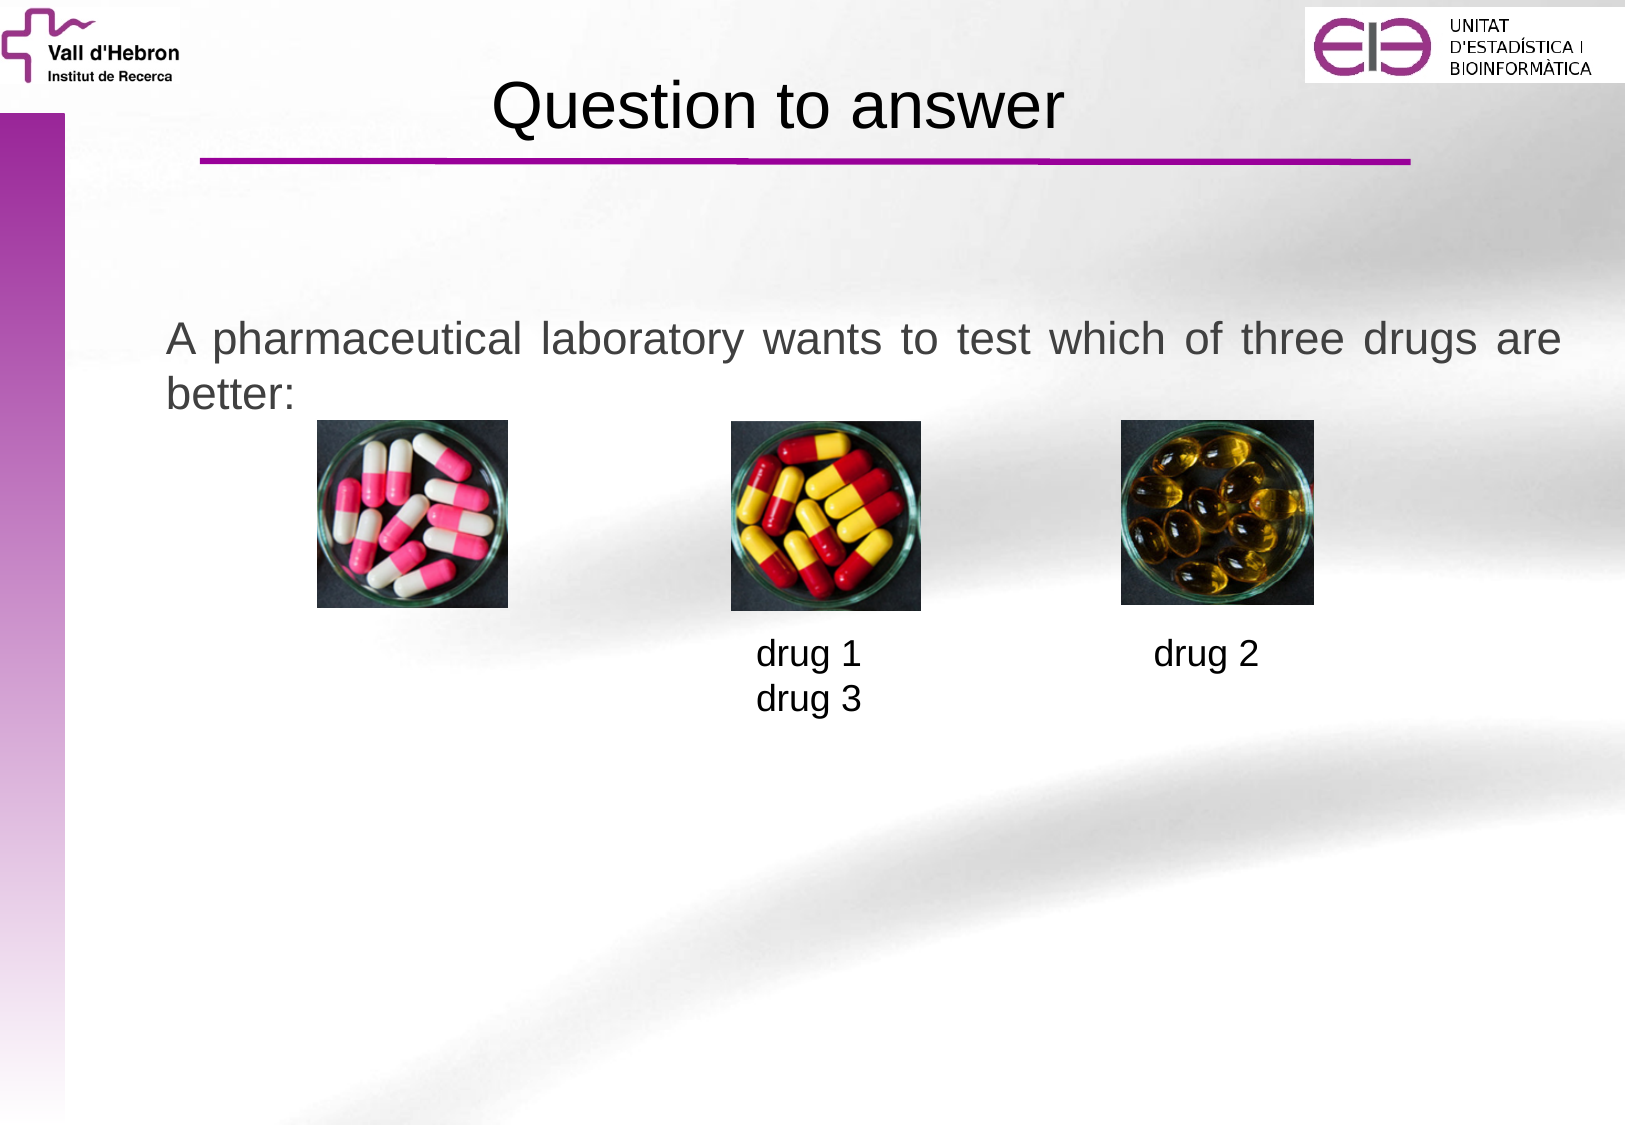

Question to answer
A pharmaceutical laboratory wants to test which of three drugs are better:
	drug 1	drug 2	drug 3